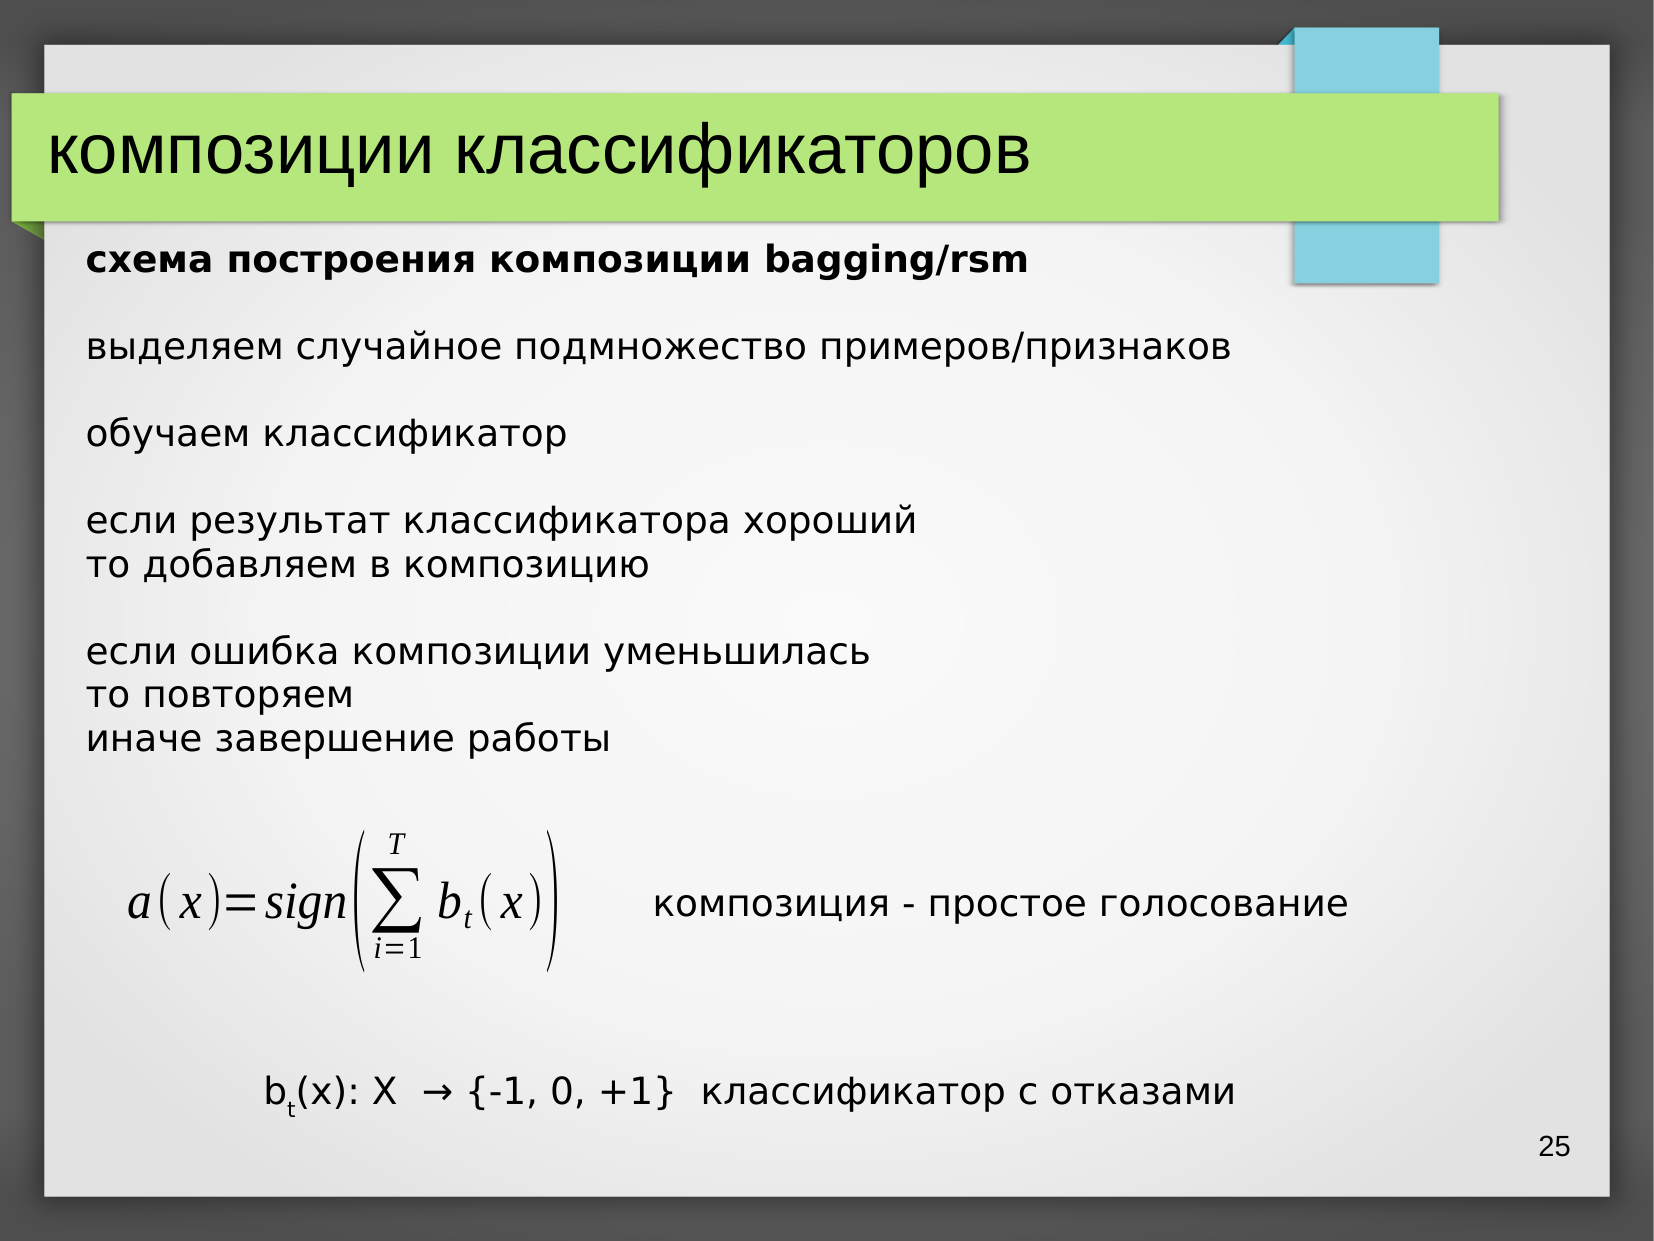

# композиции классификаторов
схема построения композиции bagging/rsm
выделяем случайное подмножество примеров/признаков
обучаем классификатор
если результат классификатора хороший
то добавляем в композицию
если ошибка композиции уменьшилась
то повторяем
иначе завершение работы
композиция - простое голосование
bt(x): X → {-1, 0, +1} классификатор с отказами
25